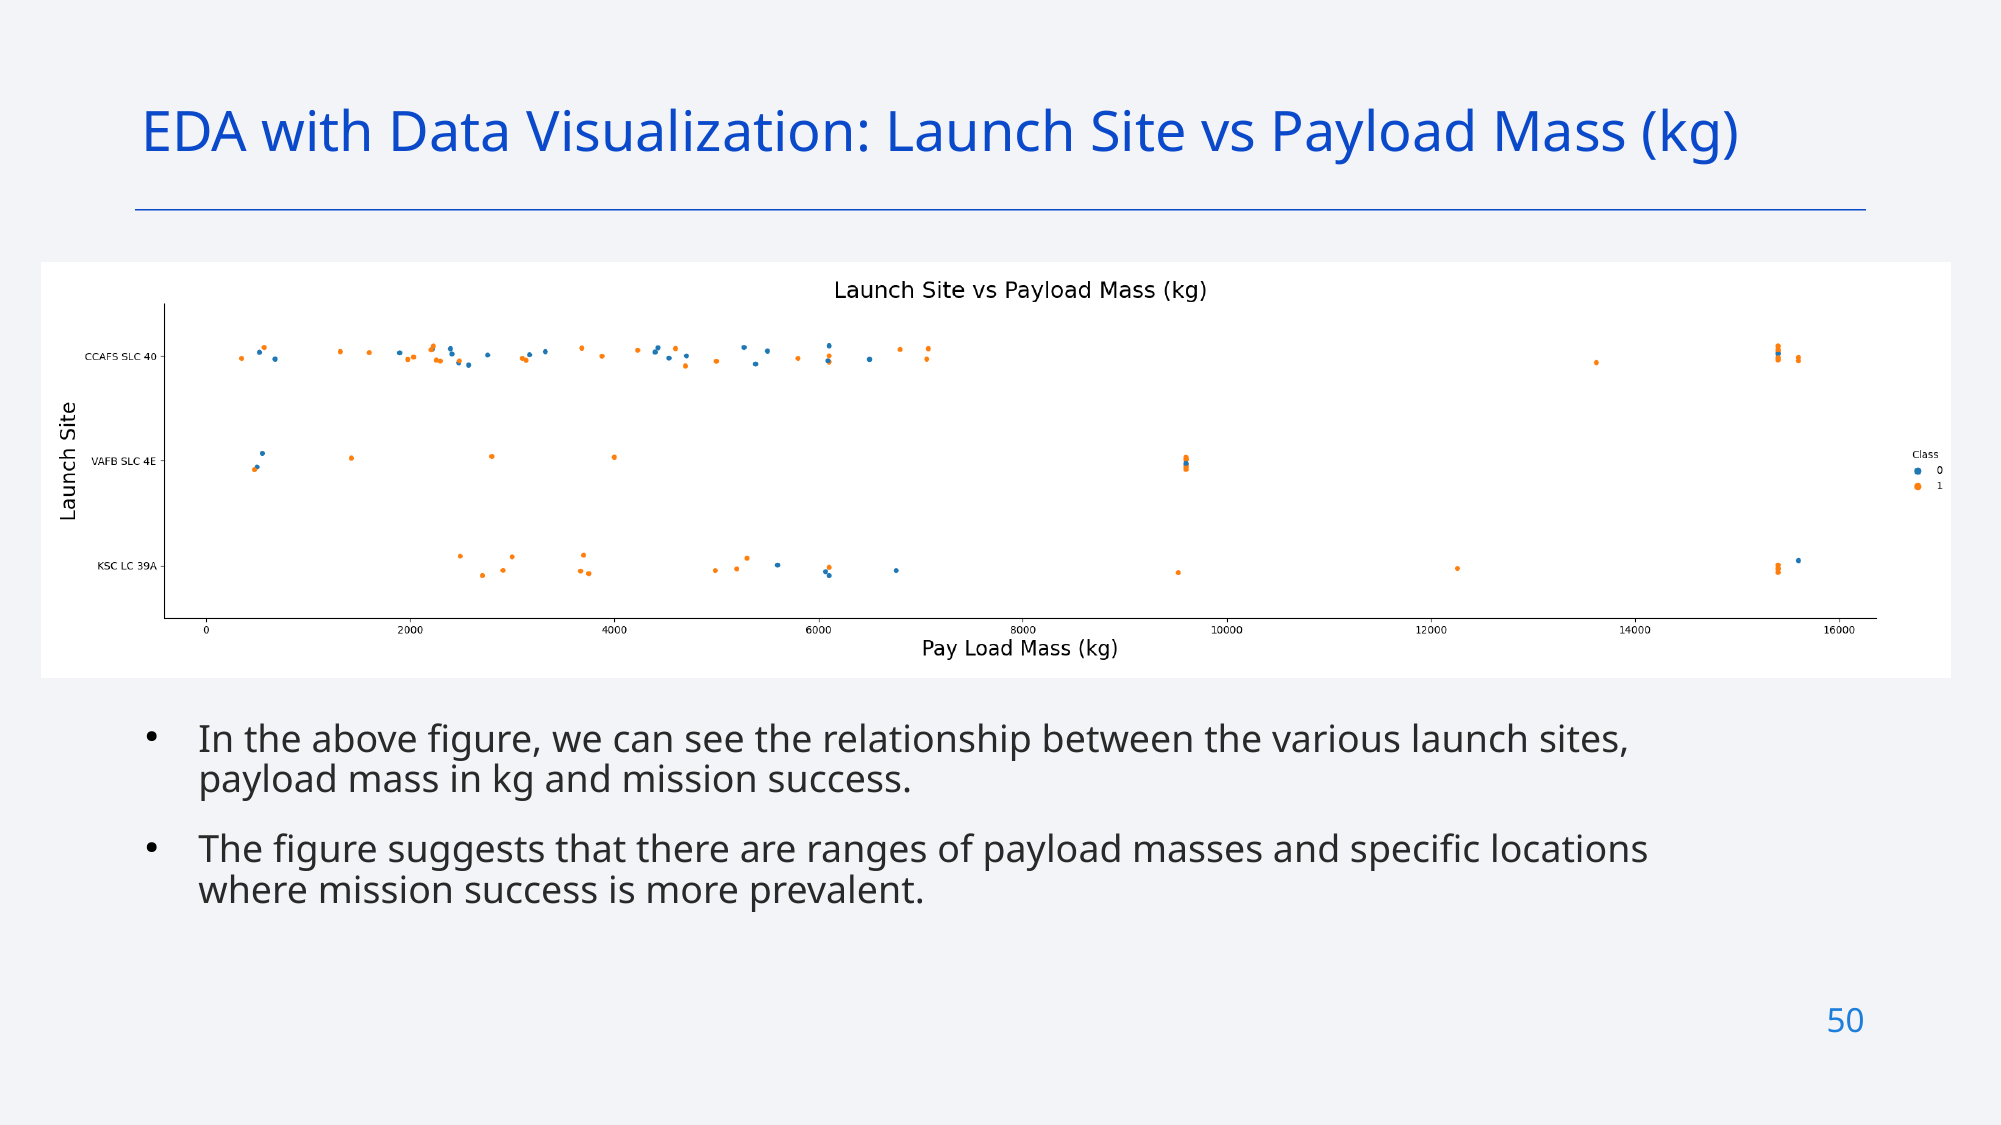

EDA with Data Visualization: Launch Site vs Payload Mass (kg)
# In the above figure, we can see the relationship between the various launch sites, payload mass in kg and mission success.
The figure suggests that there are ranges of payload masses and specific locations where mission success is more prevalent.
50